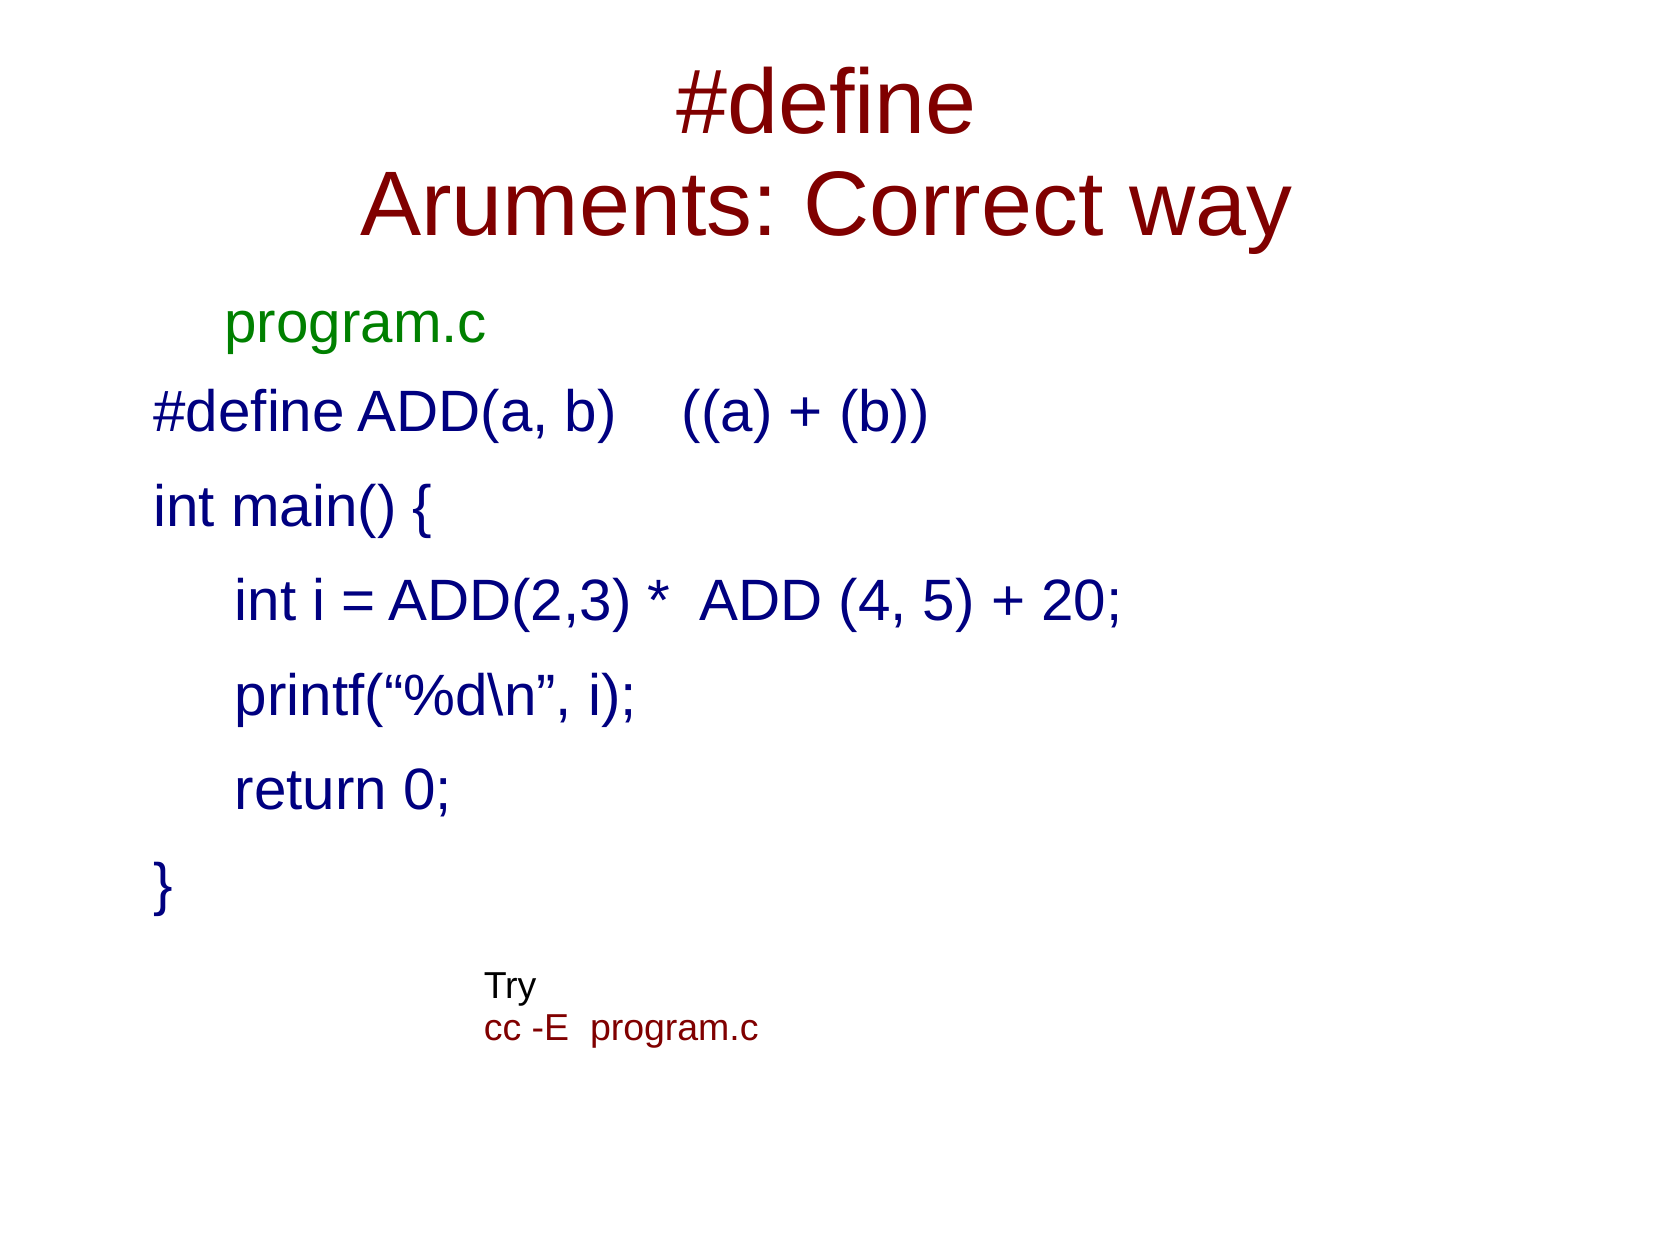

# #define Aruments: Correct way
program.c
#define ADD(a, b) ((a) + (b))
int main() {
 int i = ADD(2,3) * ADD (4, 5) + 20;
 printf(“%d\n”, i);
 return 0;
}
Try
cc -E program.c